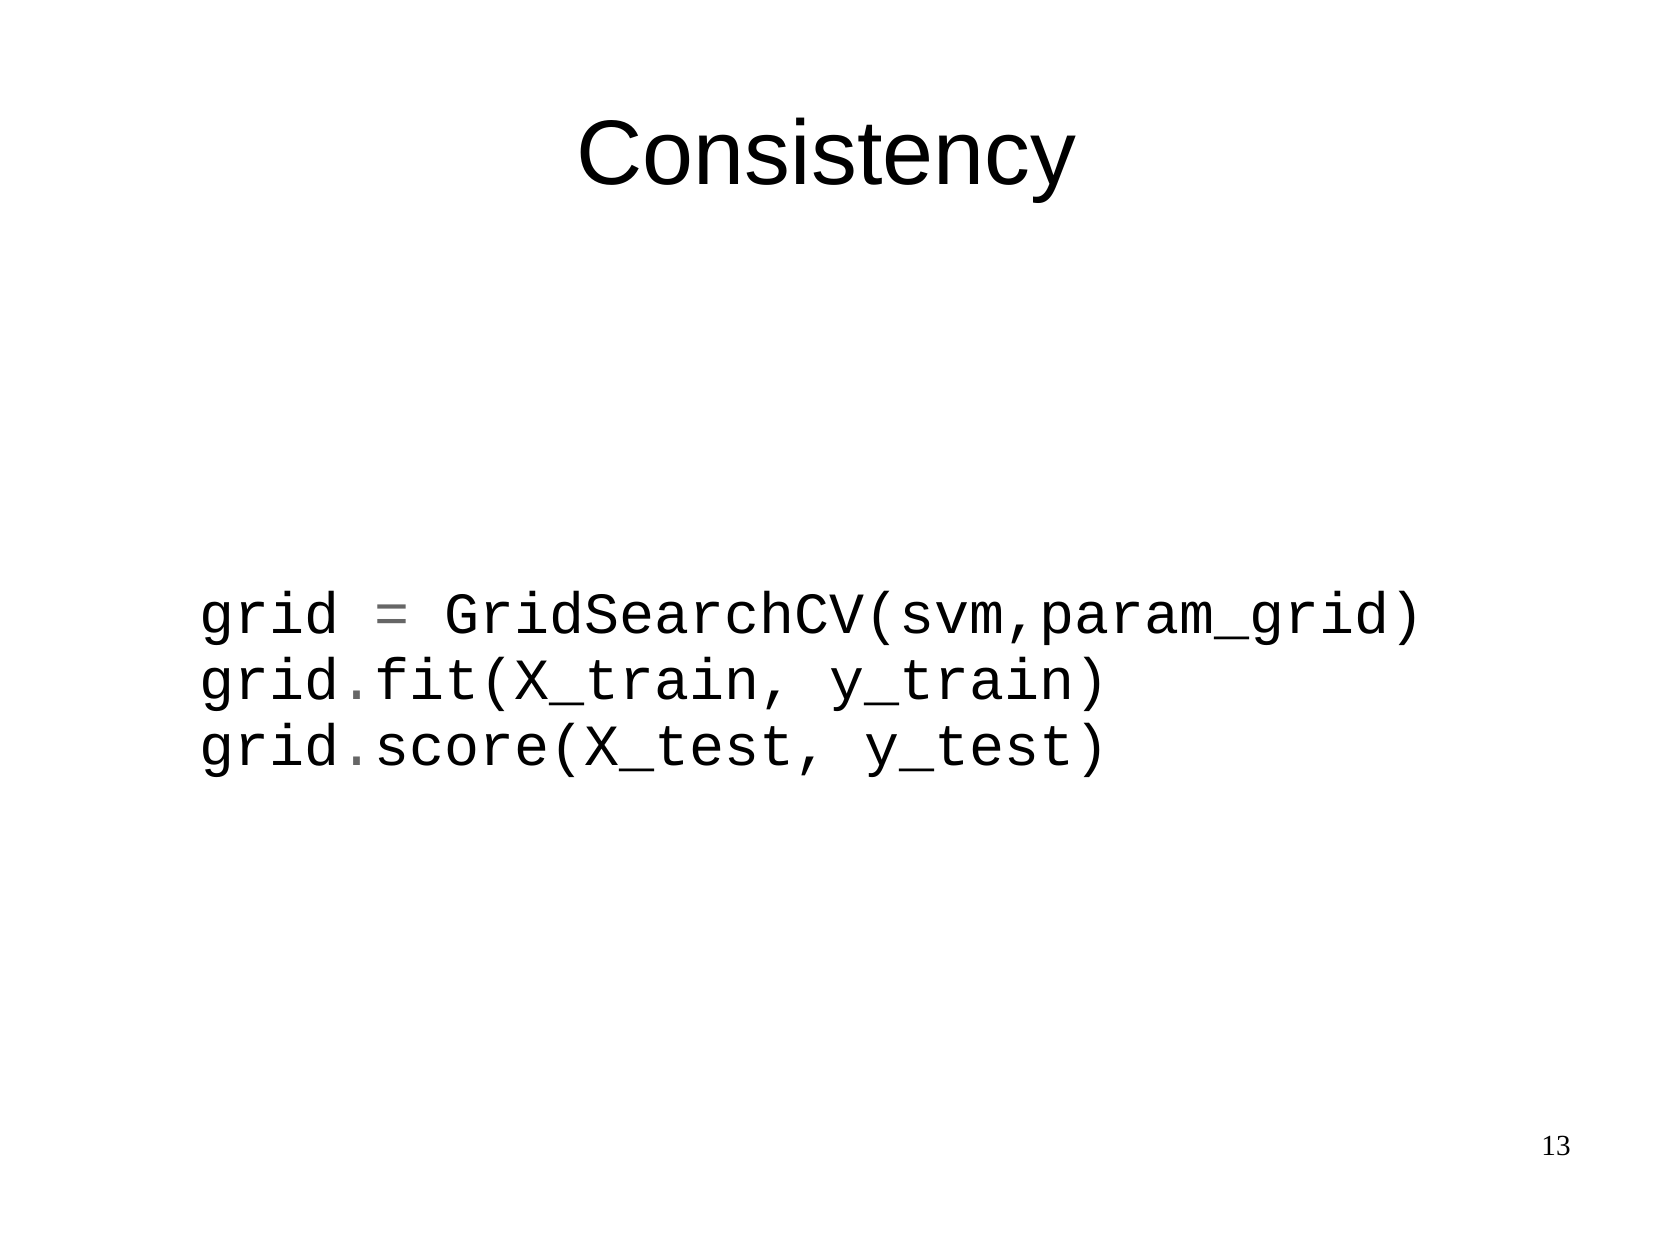

# Consistency
grid = GridSearchCV(svm,param_grid)
grid.fit(X_train, y_train)
grid.score(X_test, y_test)
13